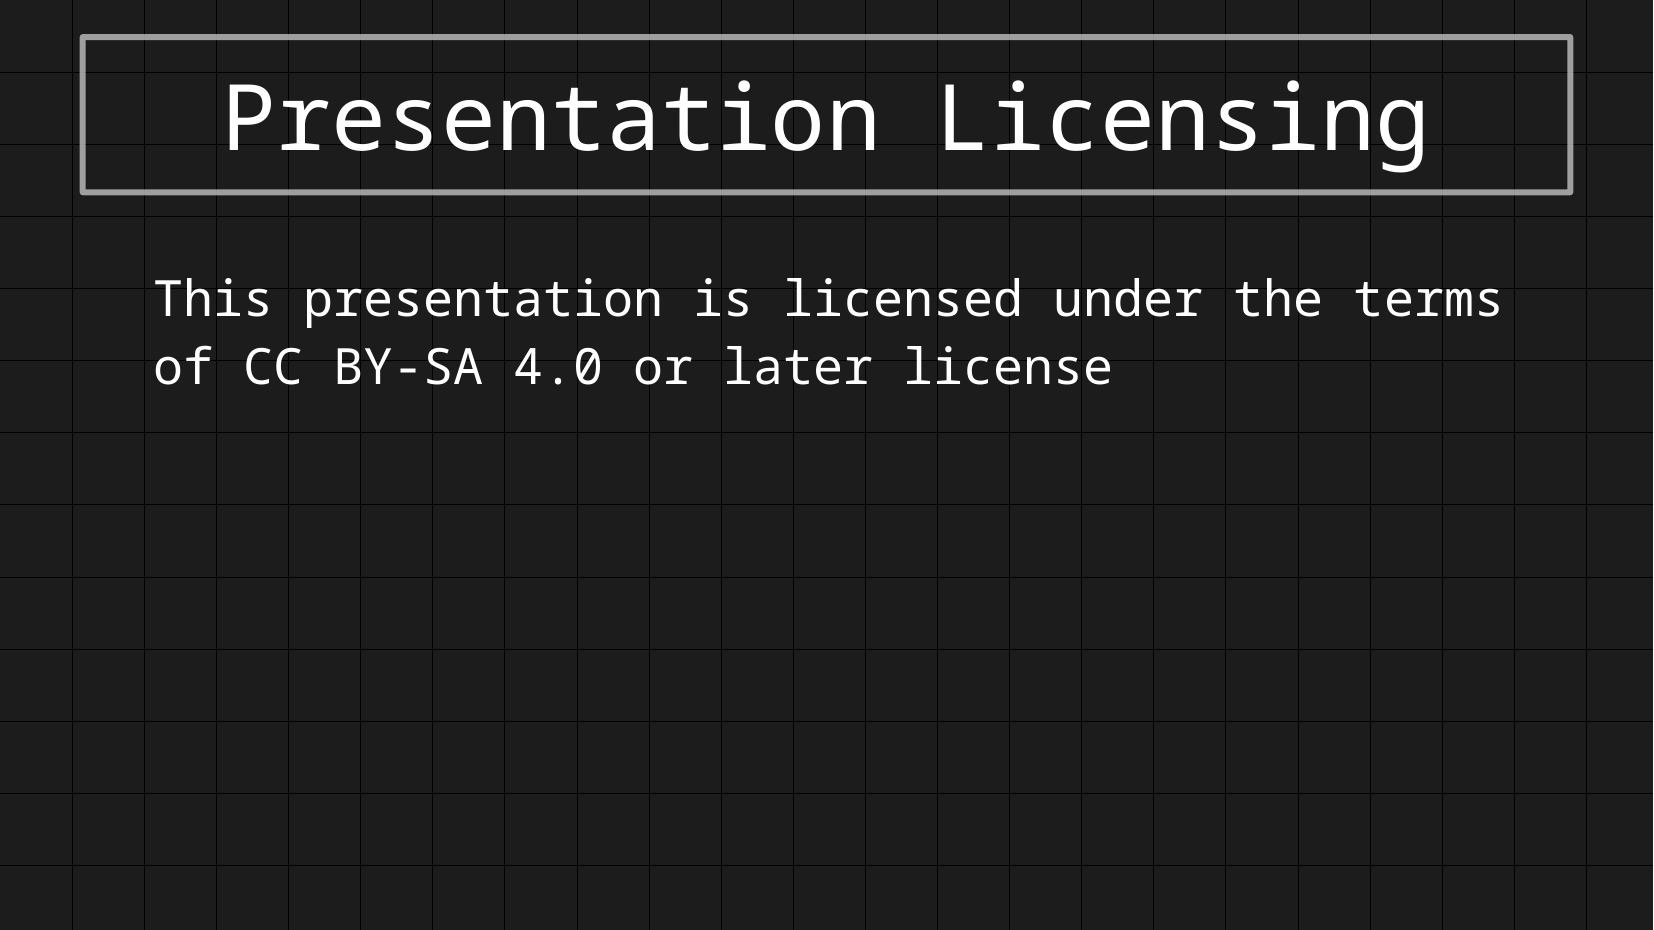

# Presentation Licensing
This presentation is licensed under the terms of CC BY-SA 4.0 or later license